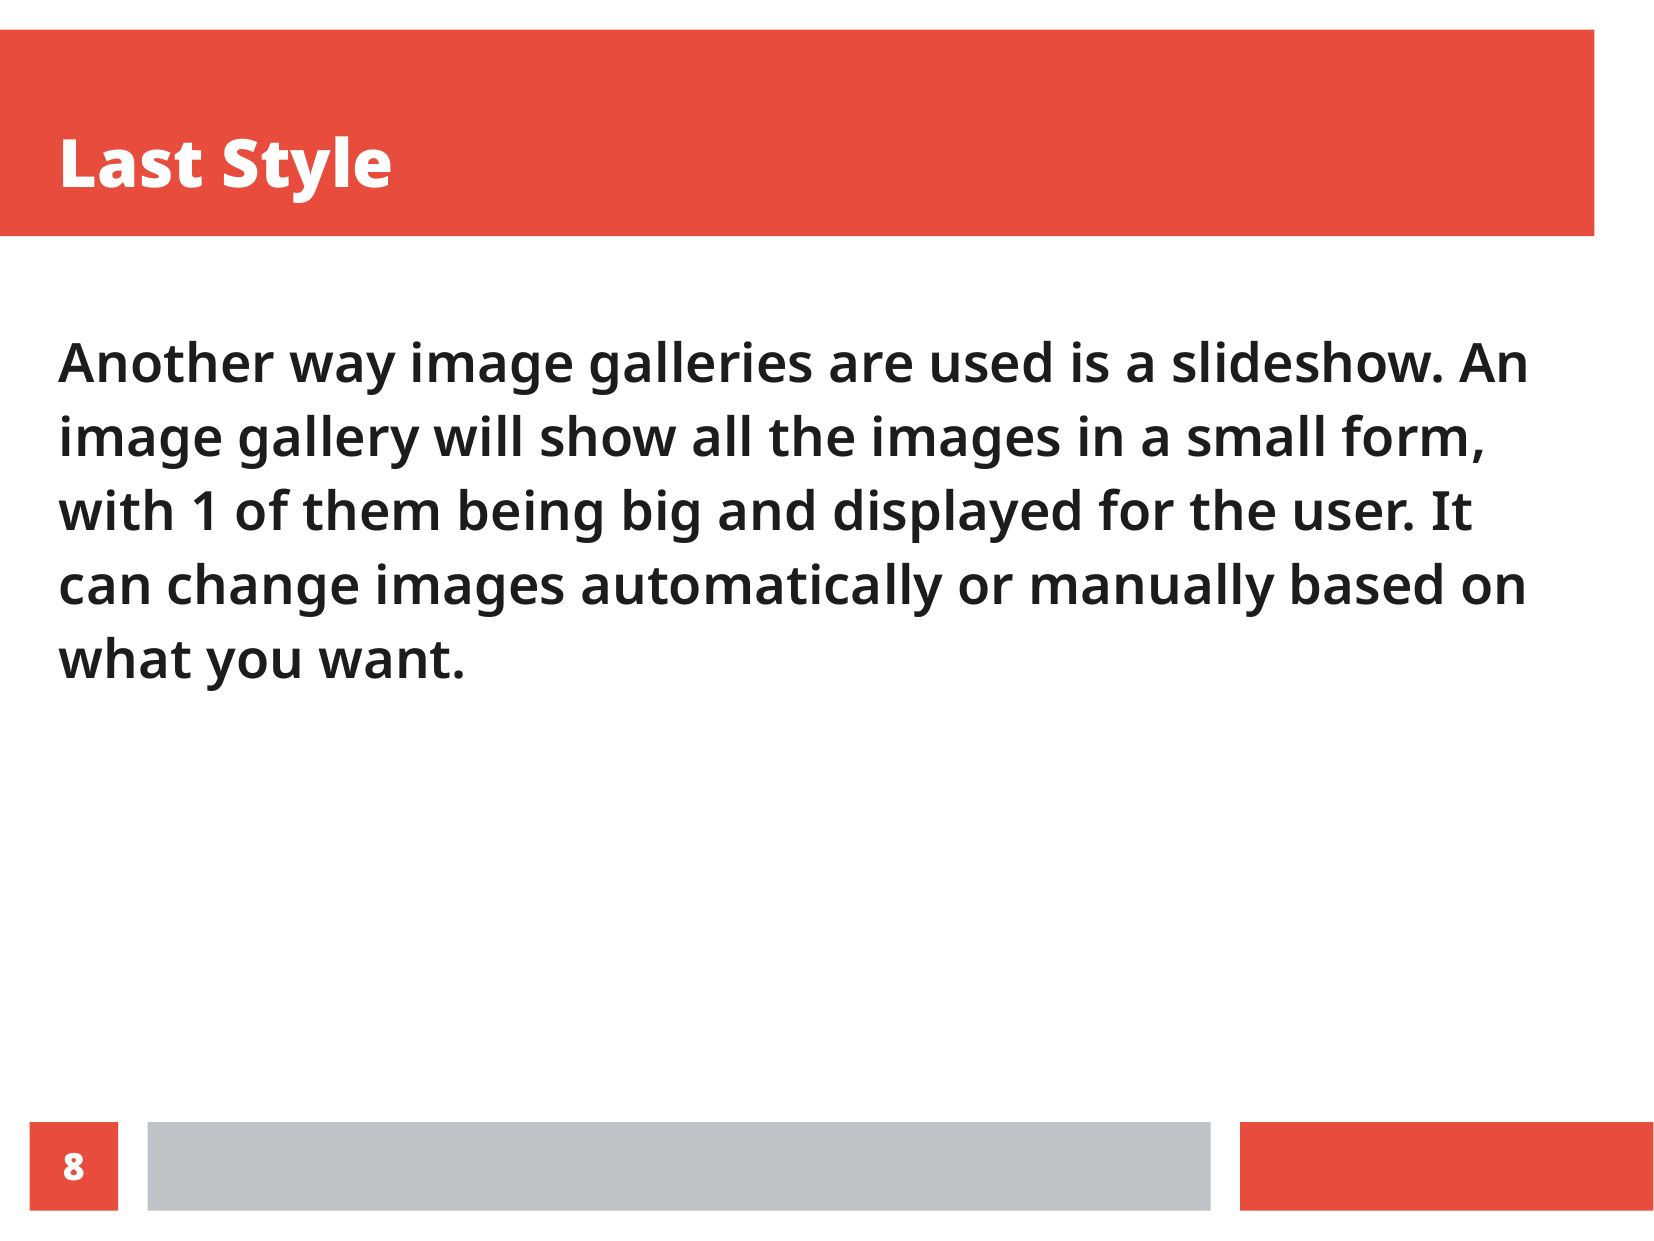

# Last Style
Another way image galleries are used is a slideshow. An image gallery will show all the images in a small form, with 1 of them being big and displayed for the user. It can change images automatically or manually based on what you want.
8